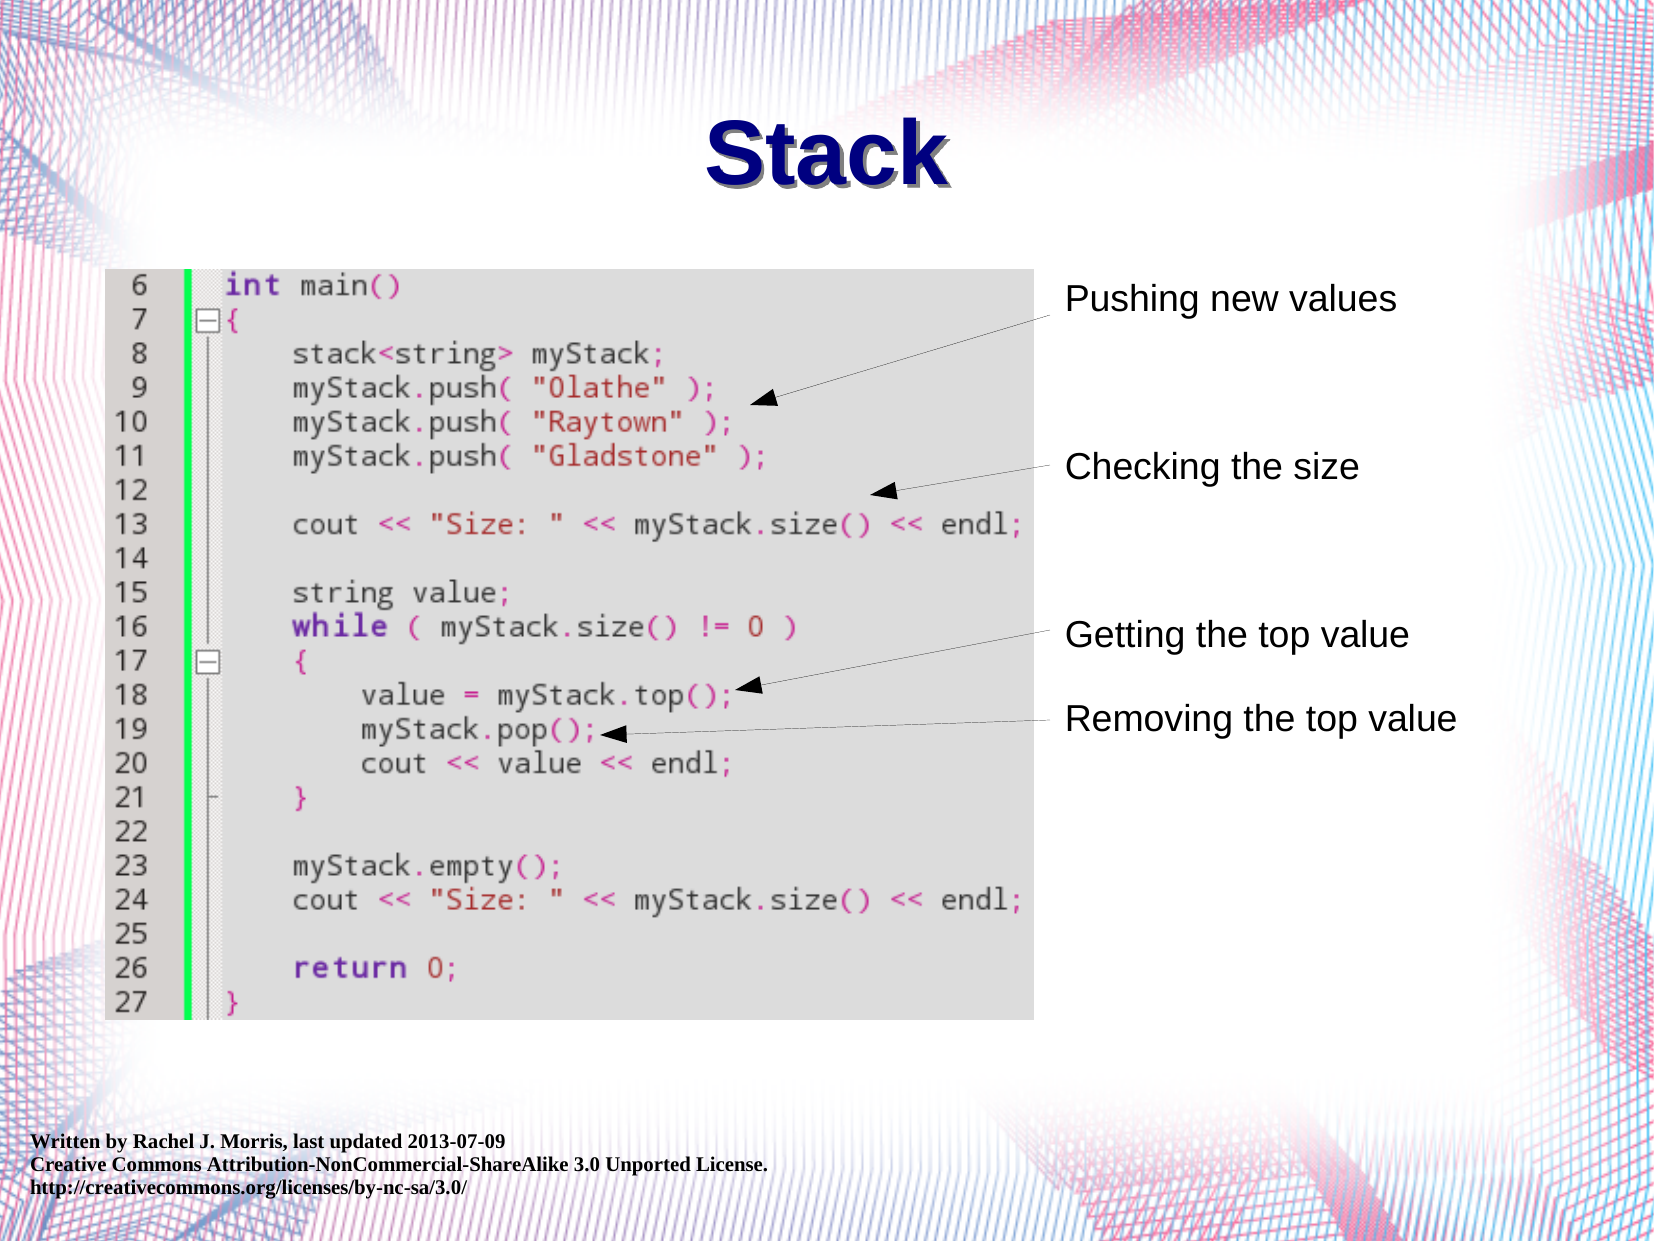

# Stack
Pushing new values
Checking the size
Getting the top value
Removing the top value